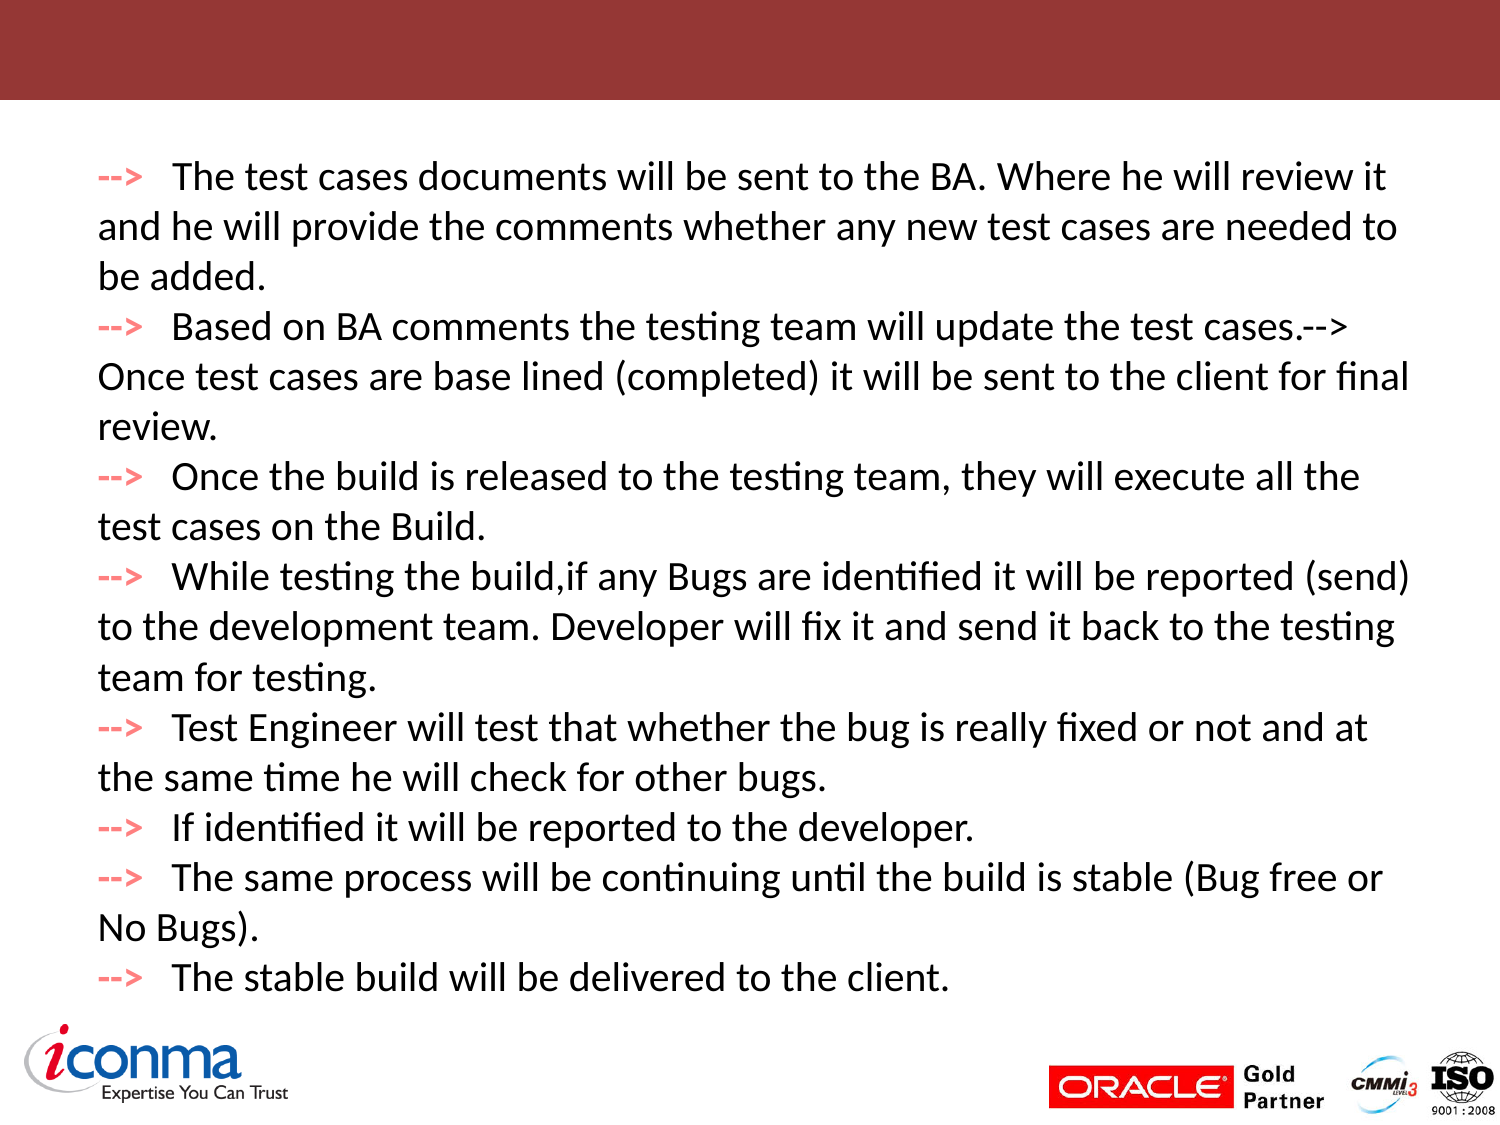

--> The test cases documents will be sent to the BA. Where he will review it and he will provide the comments whether any new test cases are needed to be added.
-->	Based on BA comments the testing team will update the test cases.-->	Once test cases are base lined (completed) it will be sent to the client for final review.
-->	Once the build is released to the testing team, they will execute all the test cases on the Build.
-->	While testing the build,if any Bugs are identified it will be reported (send) to the development team. Developer will fix it and send it back to the testing team for testing.
-->	Test Engineer will test that whether the bug is really fixed or not and at the same time he will check for other bugs.
-->	If identified it will be reported to the developer.
-->	The same process will be continuing until the build is stable (Bug free or No Bugs).
-->	The stable build will be delivered to the client.